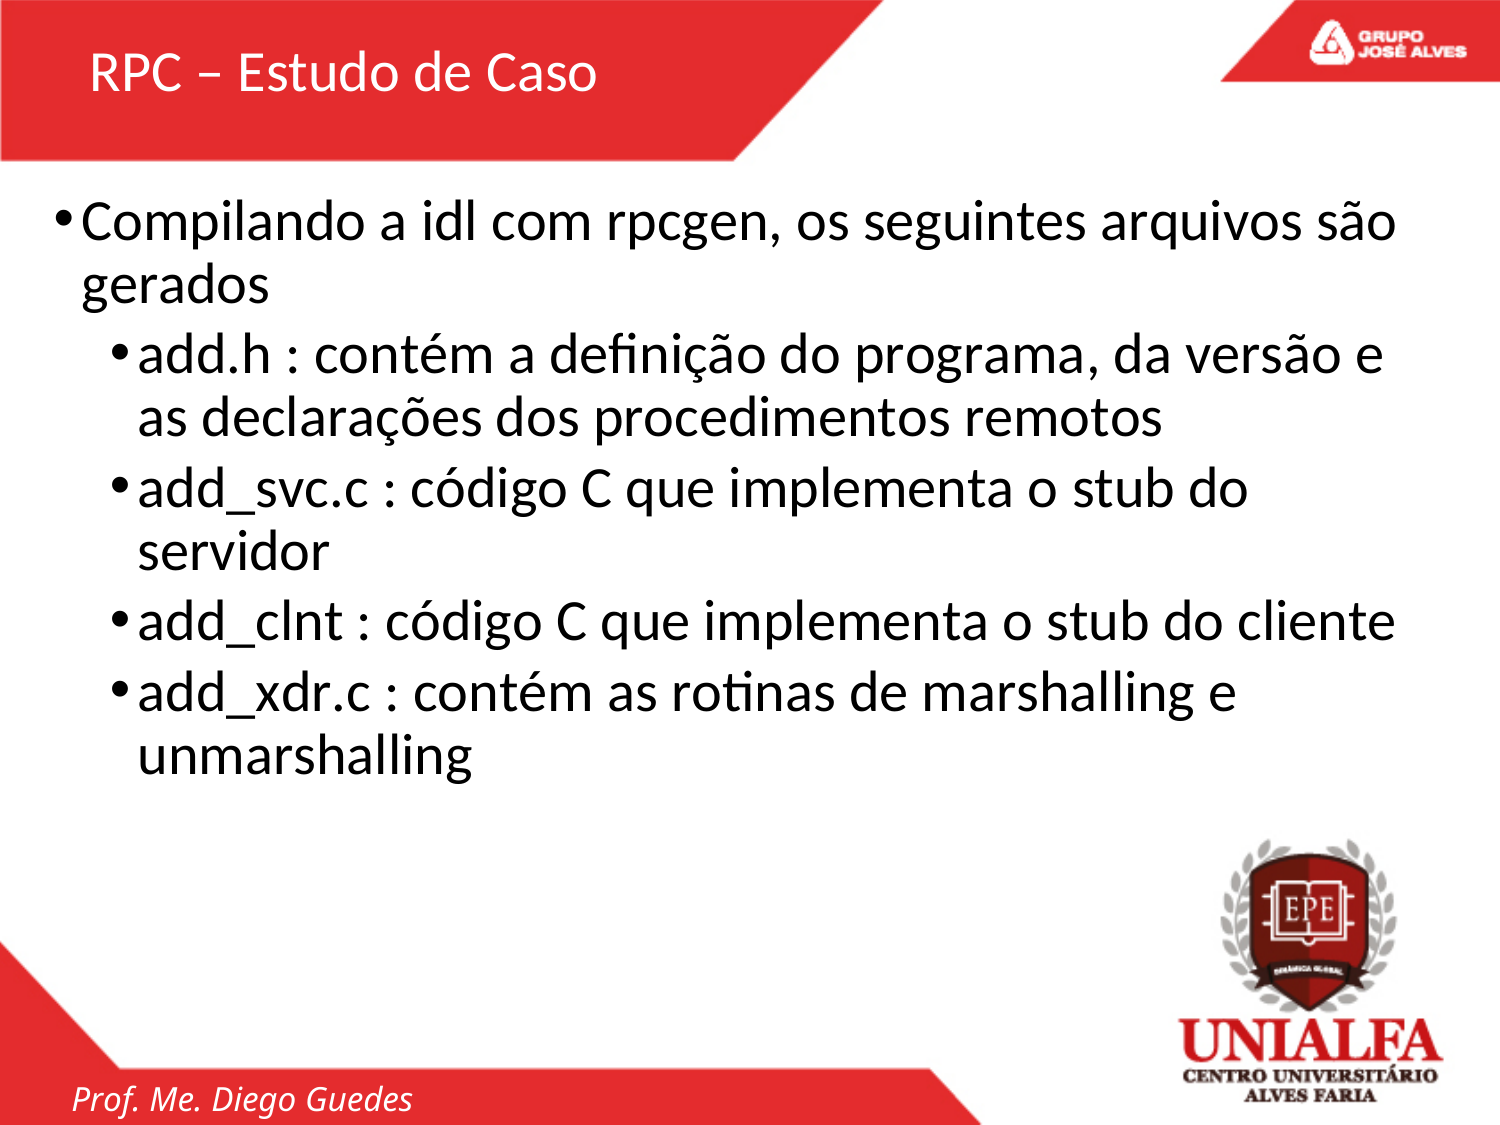

RPC – Estudo de Caso
# Compilando a idl com rpcgen, os seguintes arquivos são gerados
add.h : contém a definição do programa, da versão e as declarações dos procedimentos remotos
add_svc.c : código C que implementa o stub do servidor
add_clnt : código C que implementa o stub do cliente
add_xdr.c : contém as rotinas de marshalling e unmarshalling
Prof. Me. Diego Guedes